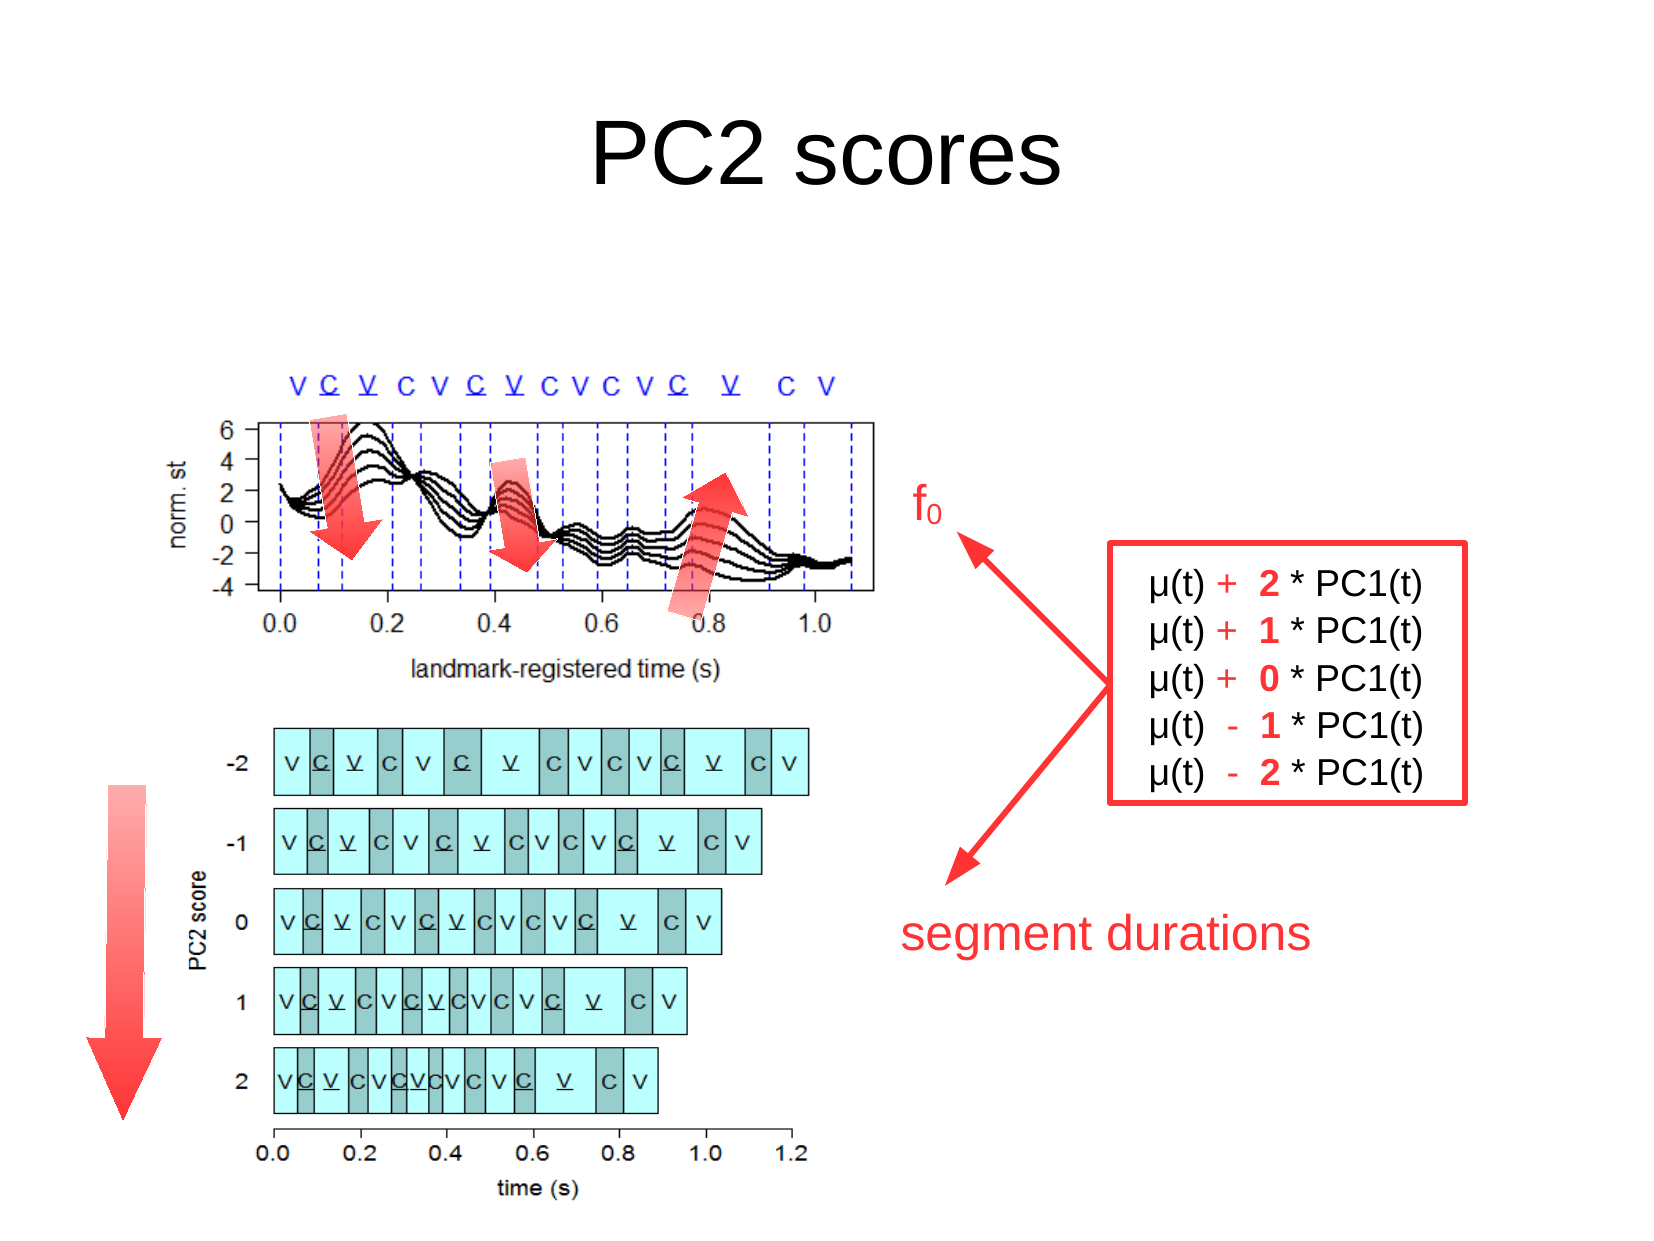

# PC2 scores
f0
μ(t) + 2 * PC1(t)
μ(t) + 1 * PC1(t)
μ(t) + 0 * PC1(t)
μ(t) - 1 * PC1(t)
μ(t) - 2 * PC1(t)
segment durations